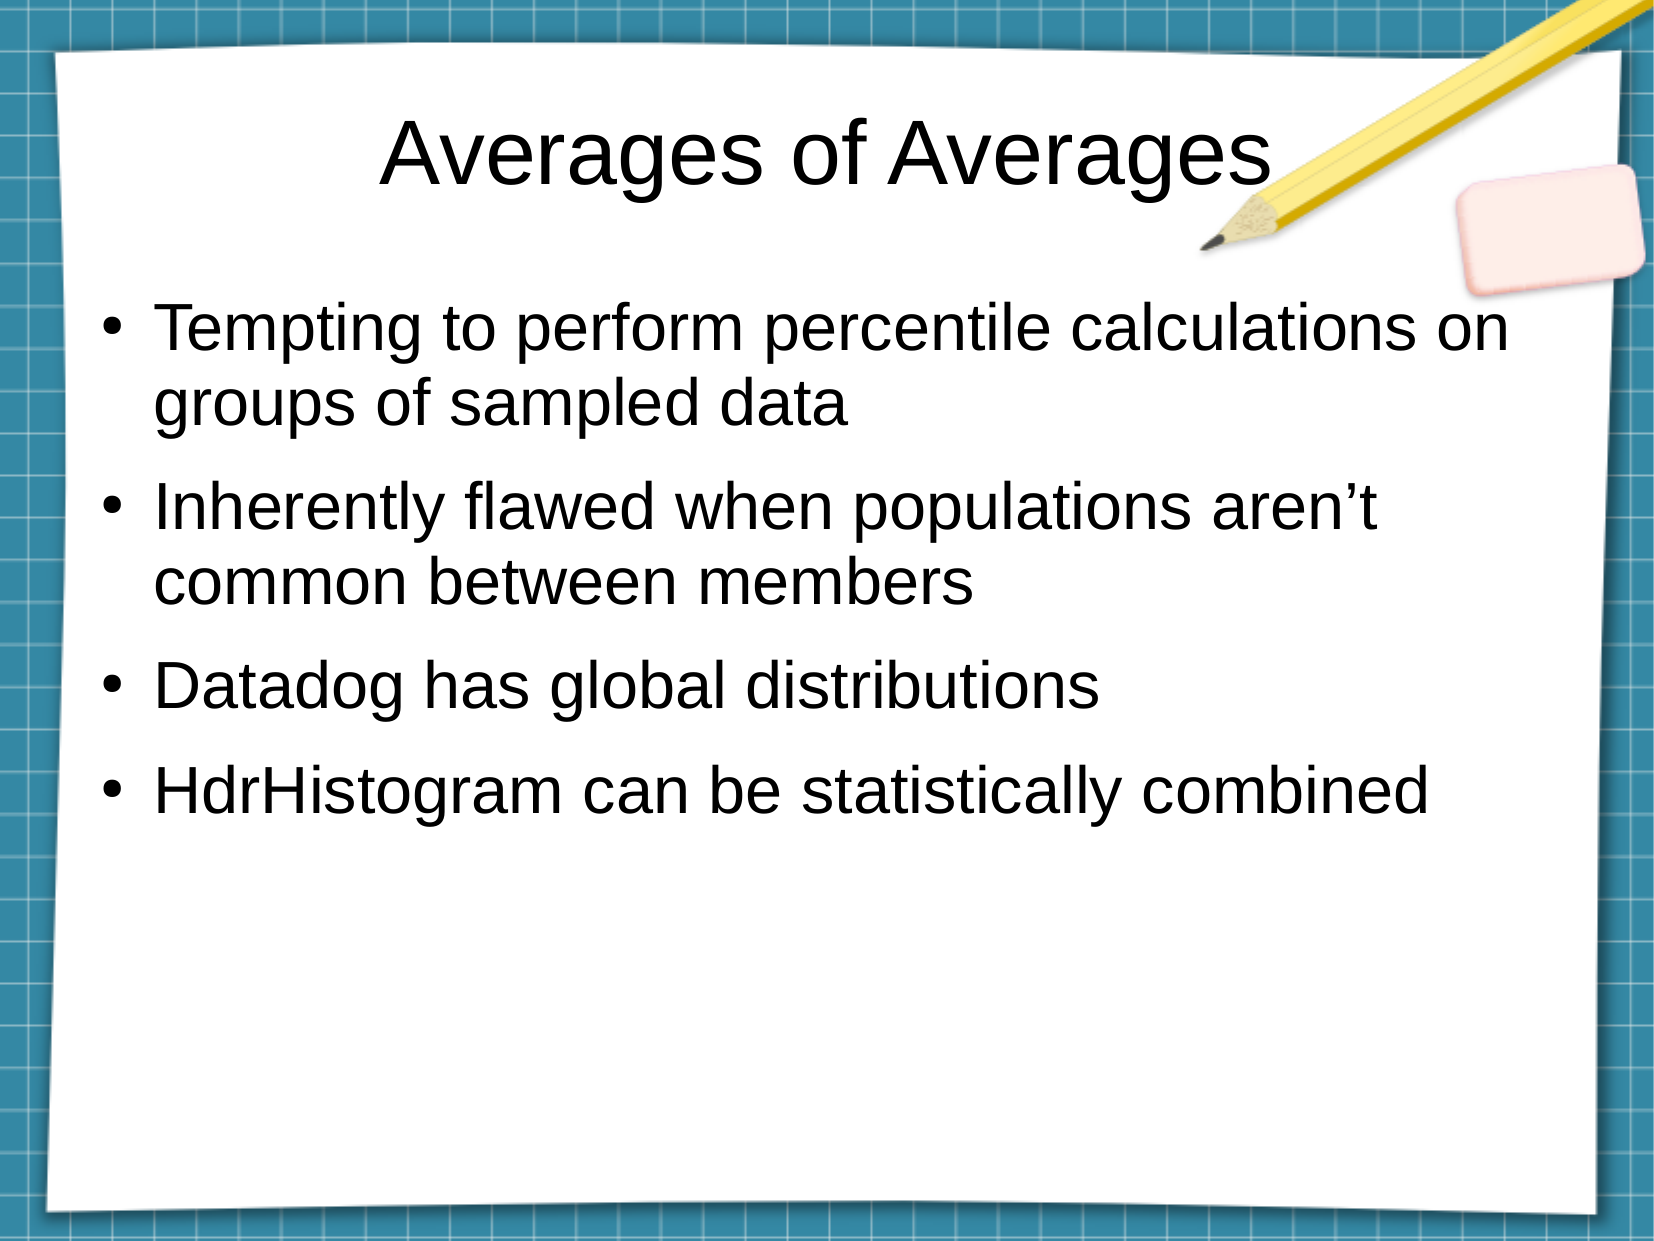

# Averages of Averages
Tempting to perform percentile calculations on groups of sampled data
Inherently flawed when populations aren’t common between members
Datadog has global distributions
HdrHistogram can be statistically combined